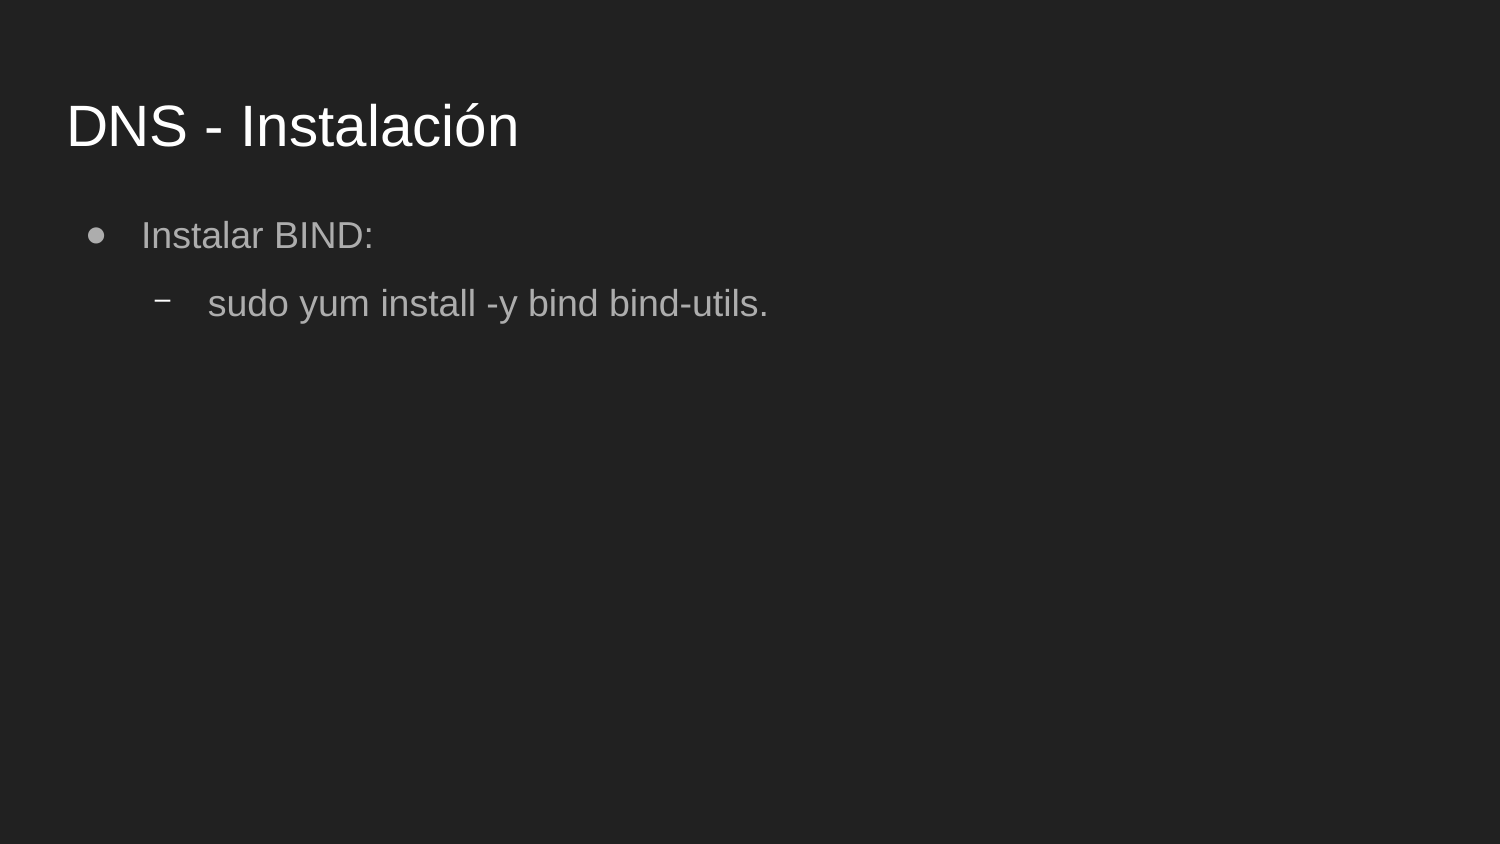

# DNS - Instalación
Instalar BIND:
sudo yum install -y bind bind-utils.